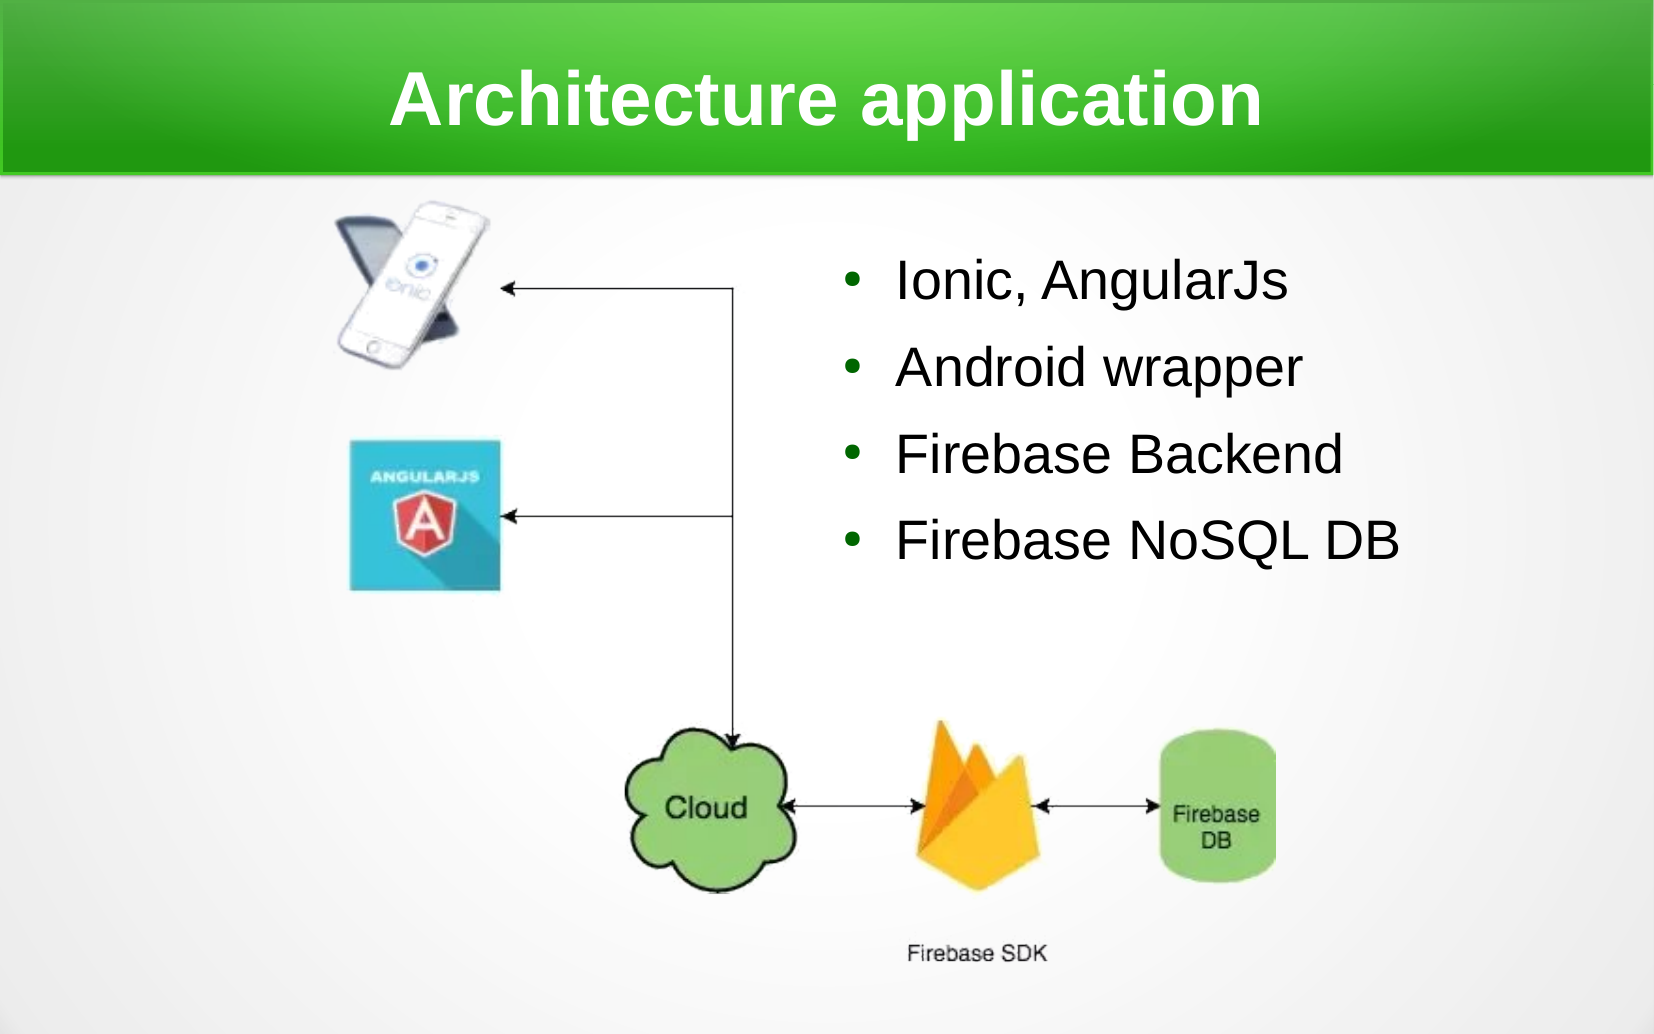

# Architecture application
Ionic, AngularJs
Android wrapper
Firebase Backend
Firebase NoSQL DB